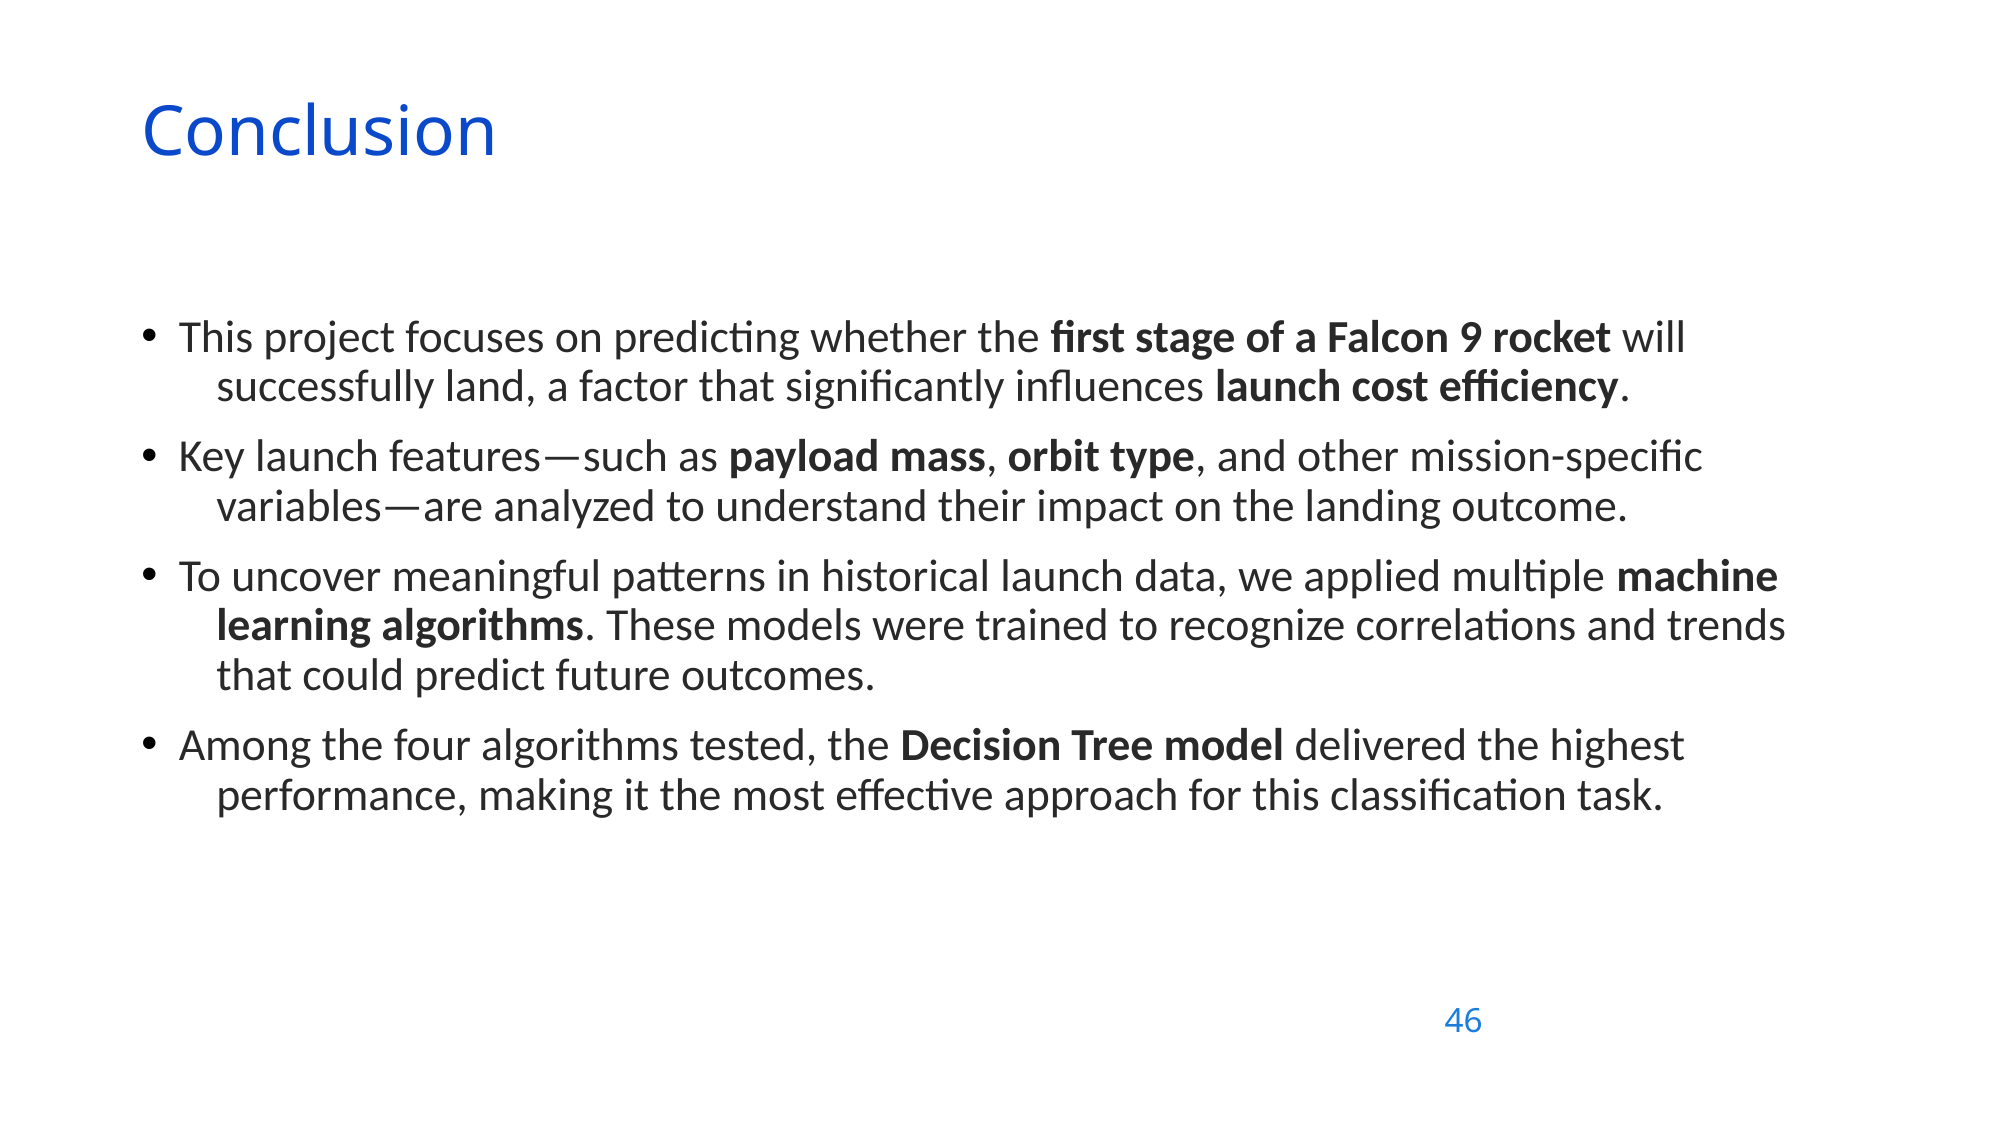

Conclusion
# This project focuses on predicting whether the first stage of a Falcon 9 rocket will successfully land, a factor that significantly influences launch cost efficiency.
Key launch features—such as payload mass, orbit type, and other mission-specific variables—are analyzed to understand their impact on the landing outcome.
To uncover meaningful patterns in historical launch data, we applied multiple machine learning algorithms. These models were trained to recognize correlations and trends that could predict future outcomes.
Among the four algorithms tested, the Decision Tree model delivered the highest performance, making it the most effective approach for this classification task.